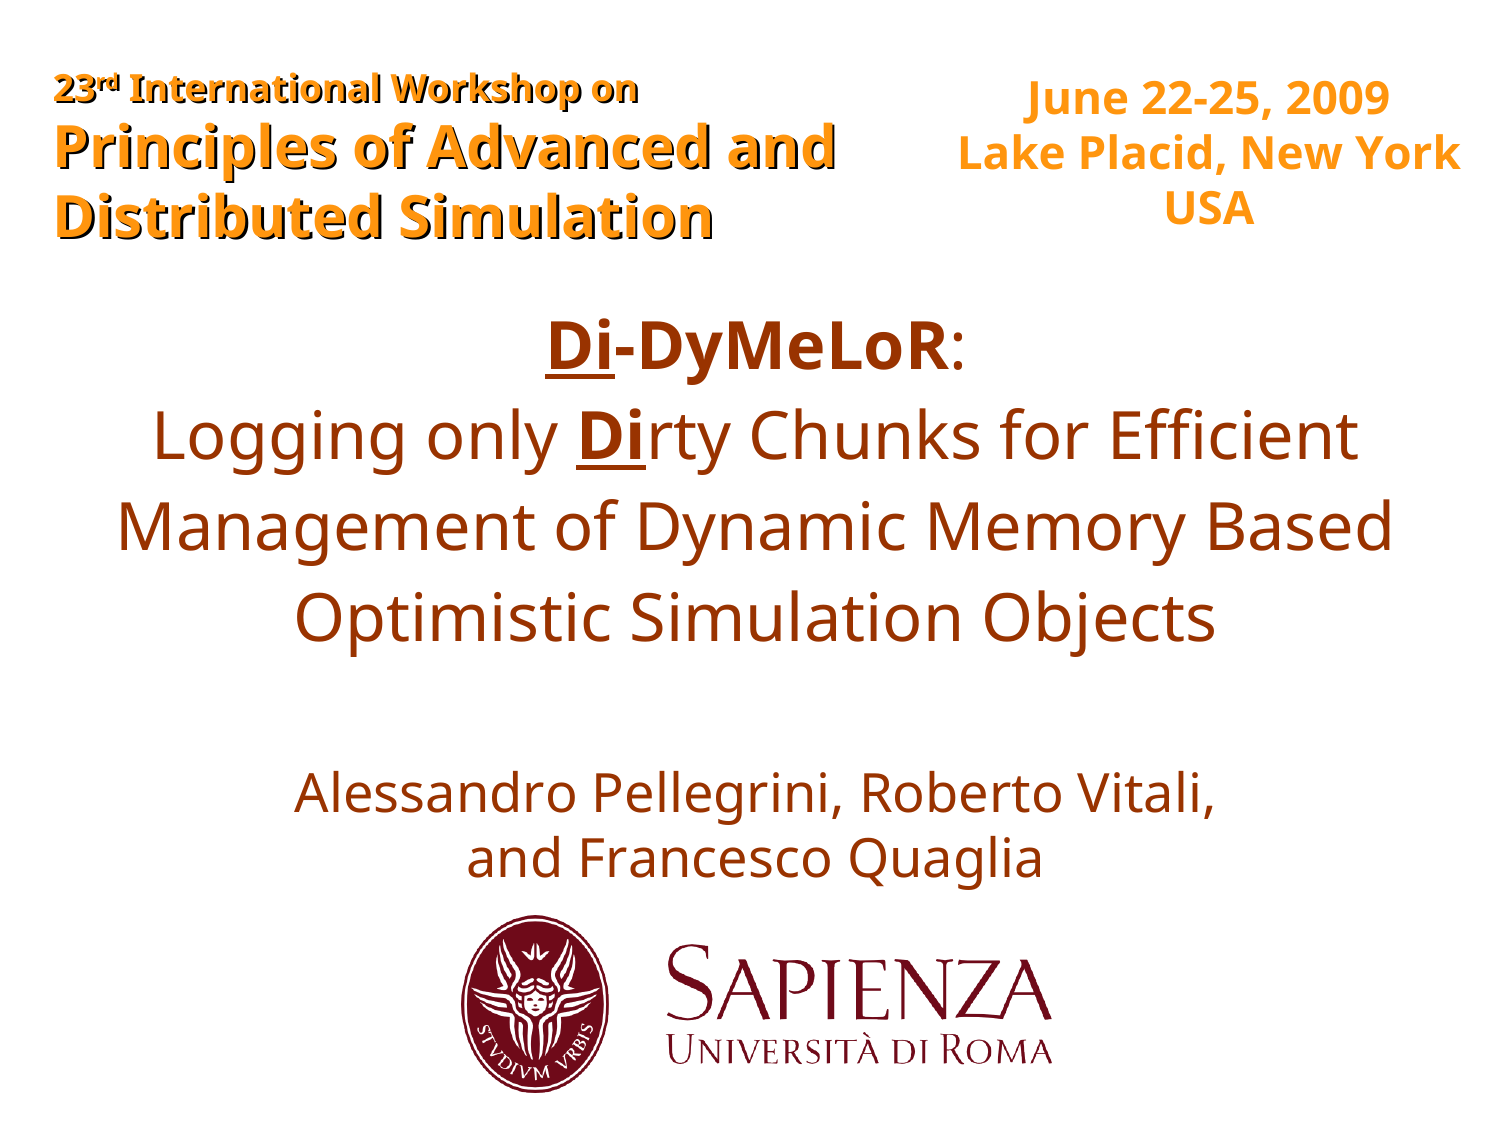

23rd International Workshop on
Principles of Advanced and
Distributed Simulation
23rd International Workshop on
Principles of Advanced and
Distributed Simulation
June 22-25, 2009
Lake Placid, New York
USA
# Di-DyMeLoR: Logging only Dirty Chunks for Efficient Management of Dynamic Memory Based Optimistic Simulation Objects
Alessandro Pellegrini, Roberto Vitali,
and Francesco Quaglia